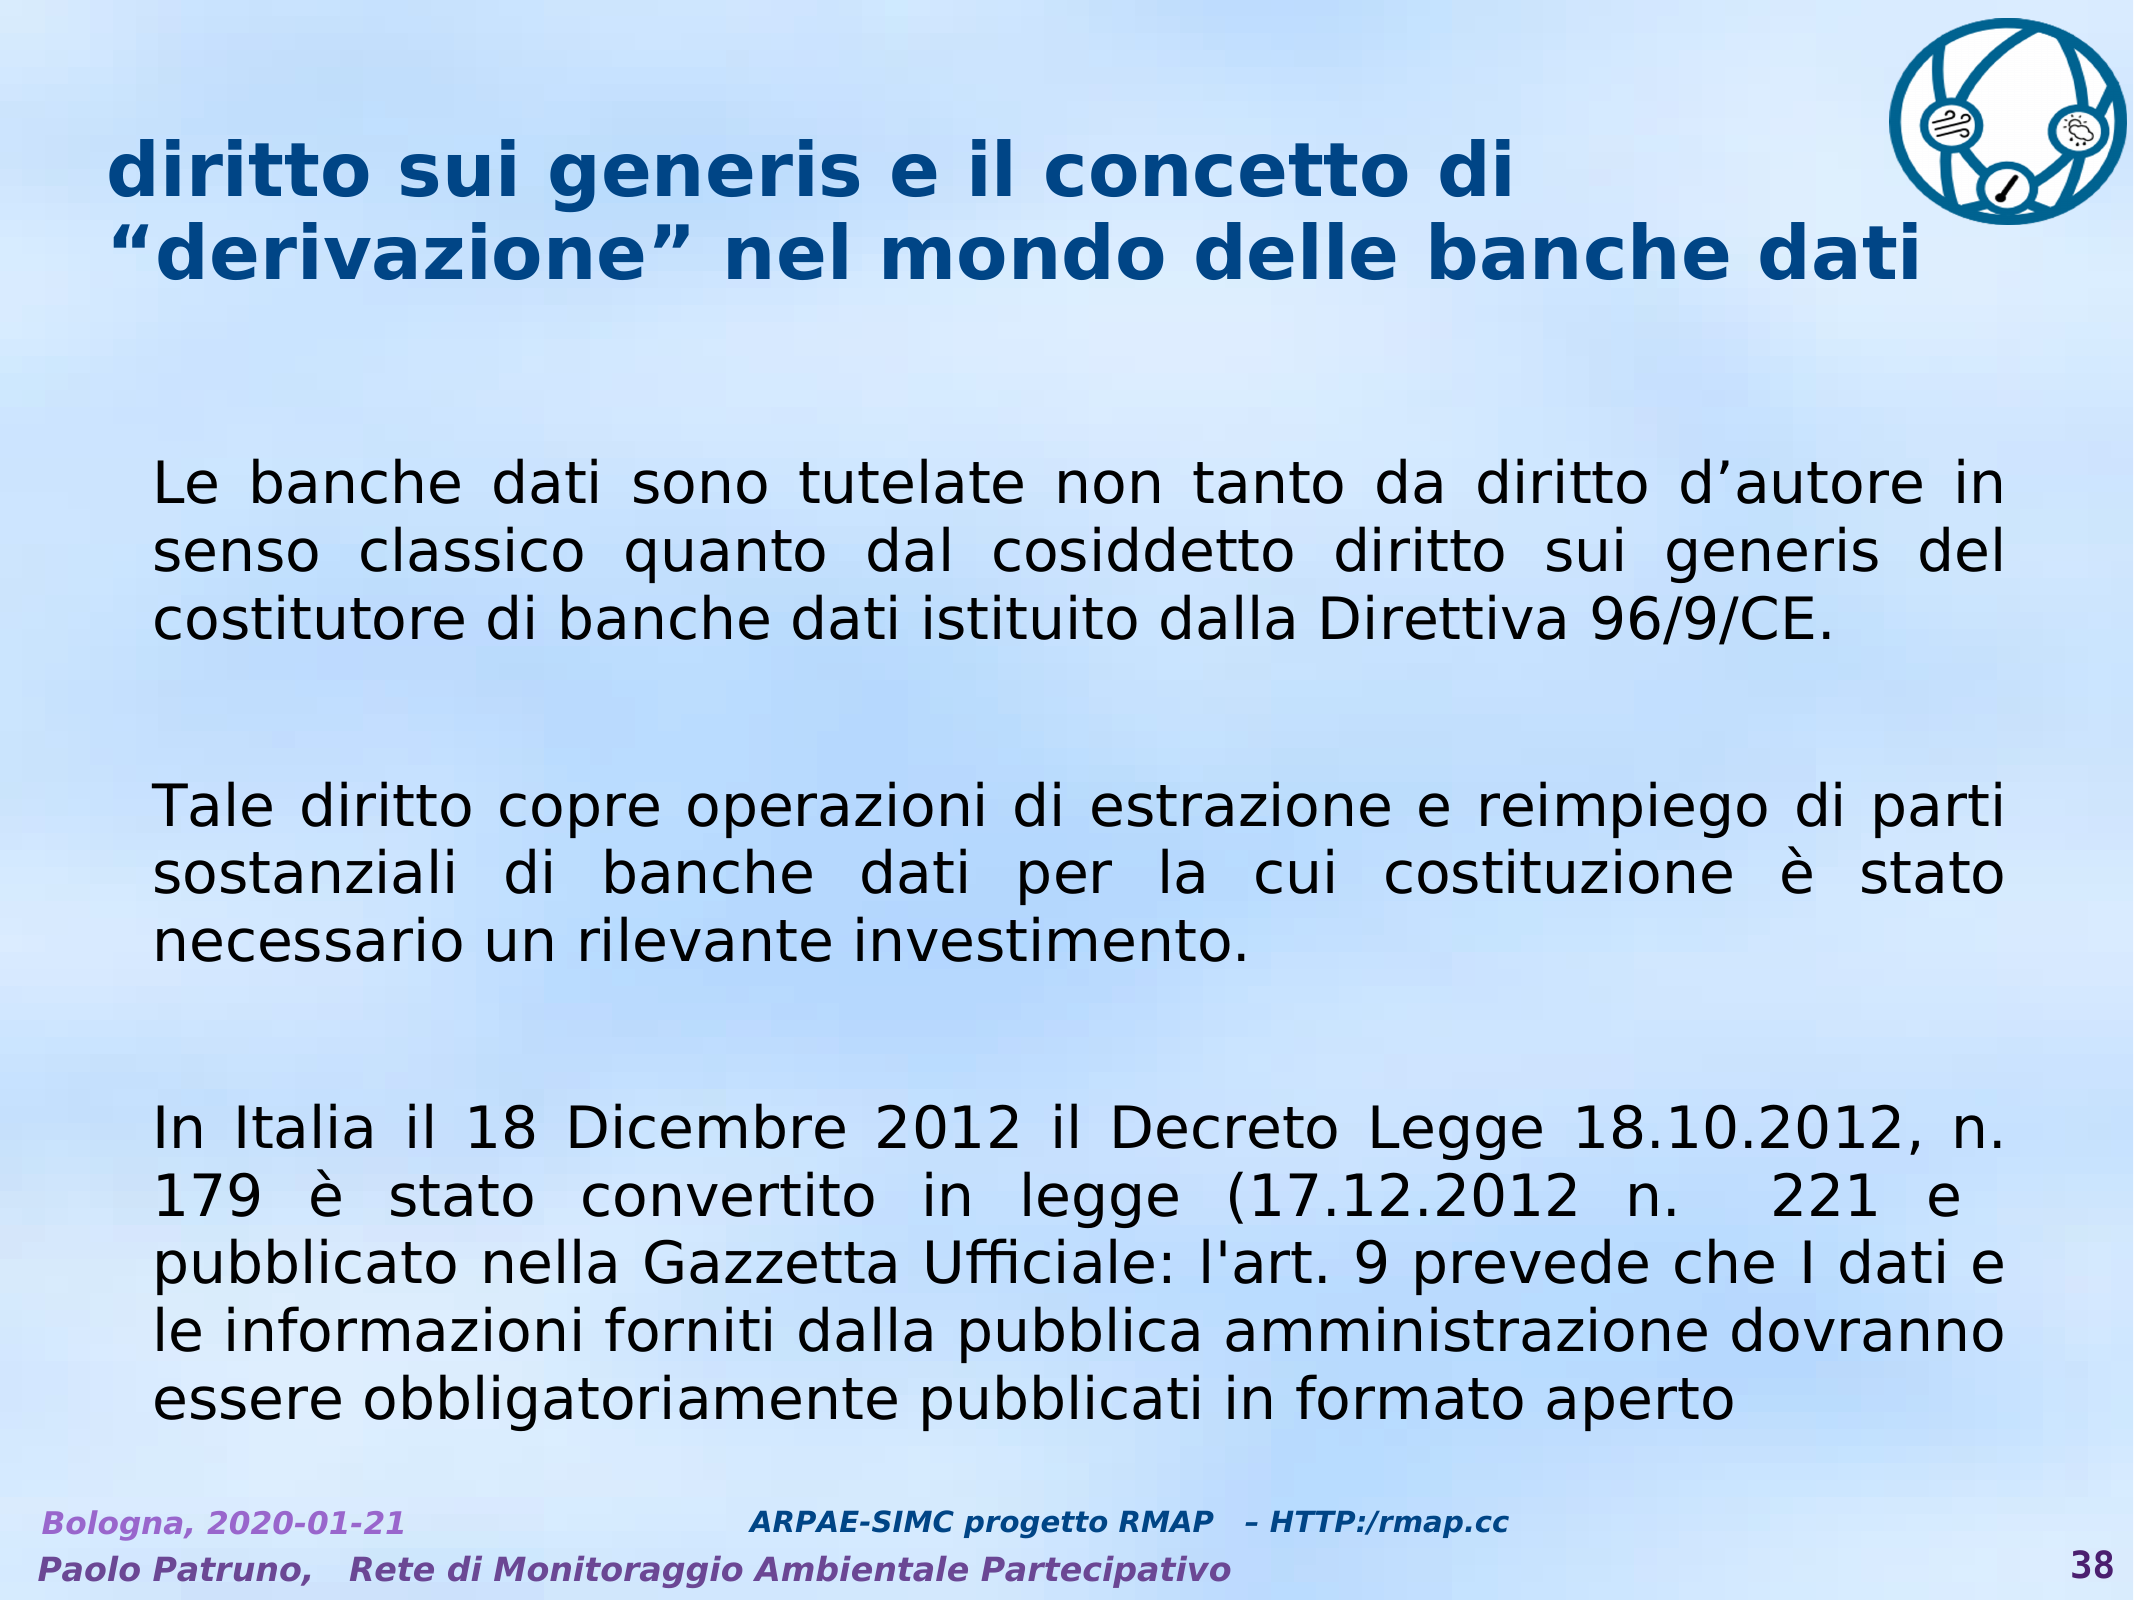

# diritto sui generis e il concetto di “derivazione” nel mondo delle banche dati
Le banche dati sono tutelate non tanto da diritto d’autore in senso classico quanto dal cosiddetto diritto sui generis del costitutore di banche dati istituito dalla Direttiva 96/9/CE.
Tale diritto copre operazioni di estrazione e reimpiego di parti sostanziali di banche dati per la cui costituzione è stato necessario un rilevante investimento.
In Italia il 18 Dicembre 2012 il Decreto Legge 18.10.2012, n. 179 è stato convertito in legge (17.12.2012 n. 221 e pubblicato nella Gazzetta Ufficiale: l'art. 9 prevede che I dati e le informazioni forniti dalla pubblica amministrazione dovranno essere obbligatoriamente pubblicati in formato aperto